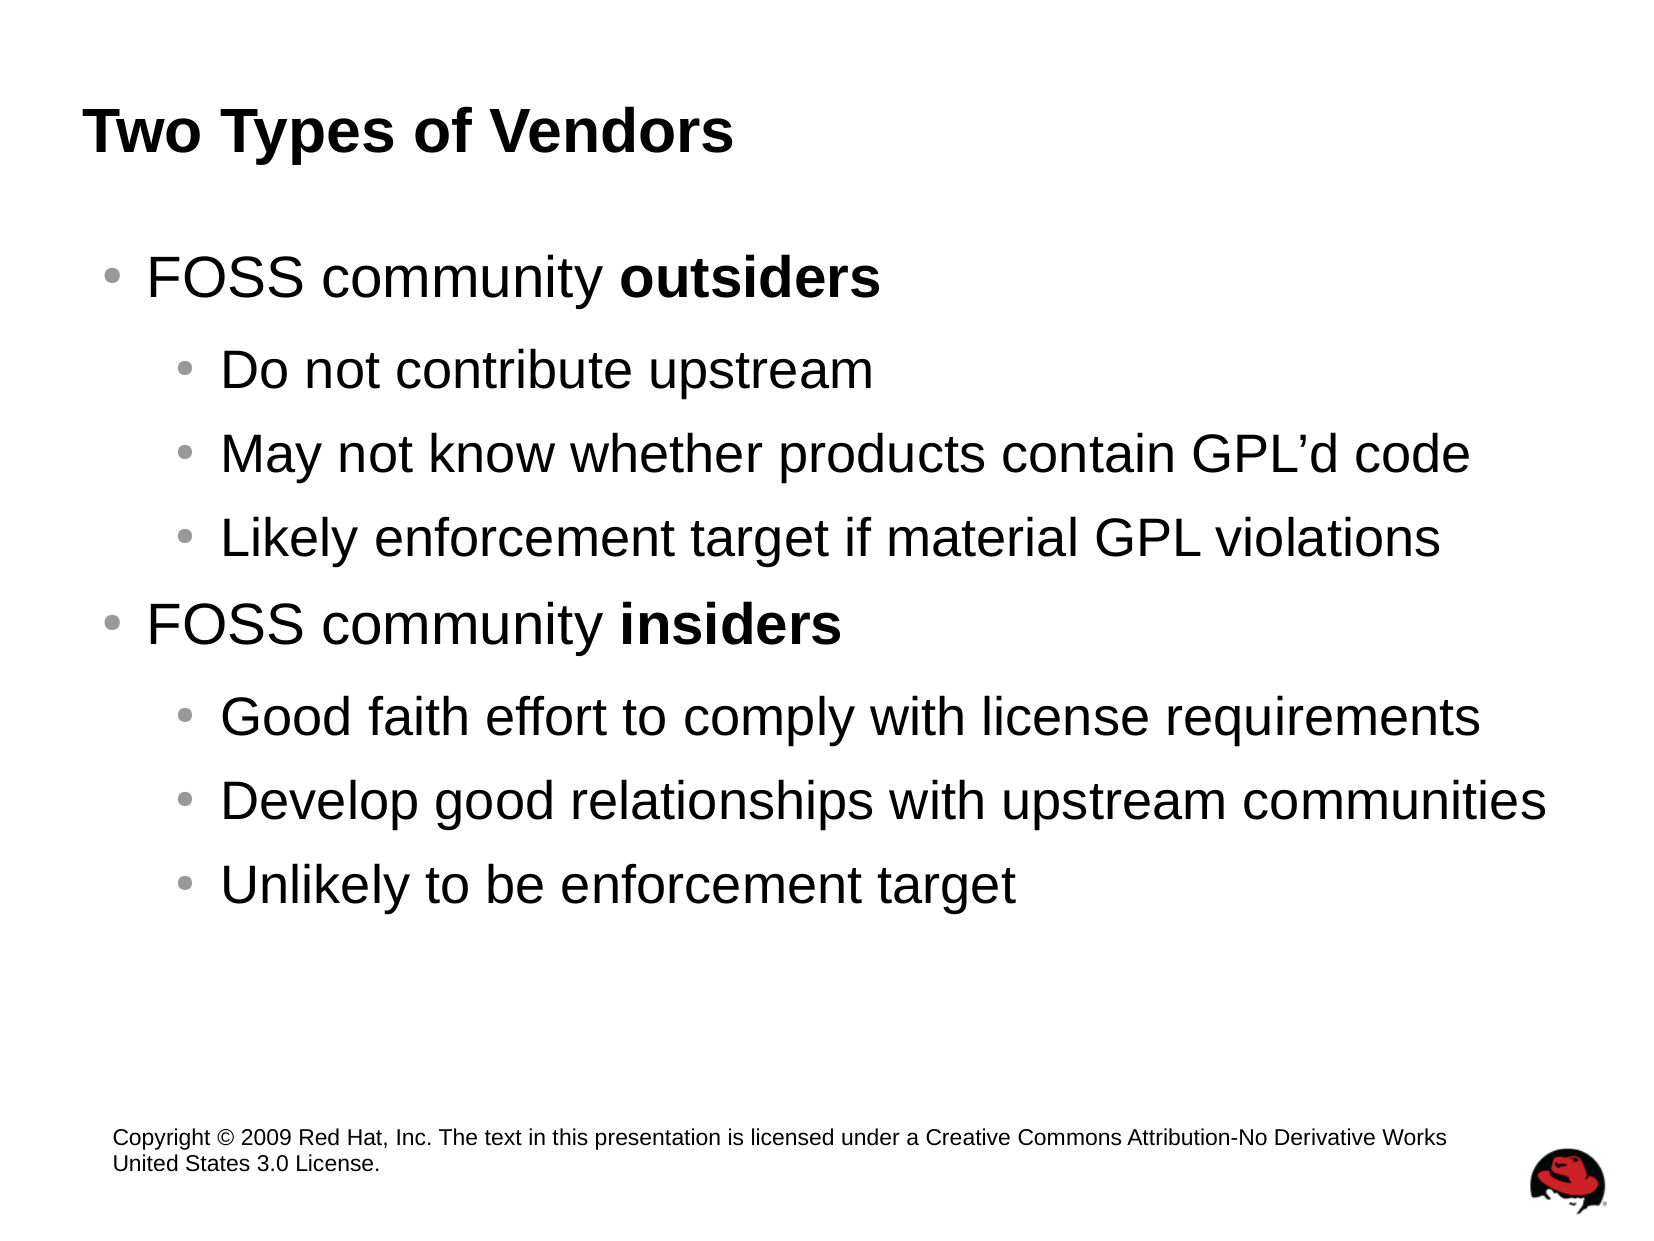

# Two Types of Vendors
FOSS community outsiders
Do not contribute upstream
May not know whether products contain GPL’d code
Likely enforcement target if material GPL violations
FOSS community insiders
Good faith effort to comply with license requirements
Develop good relationships with upstream communities
Unlikely to be enforcement target